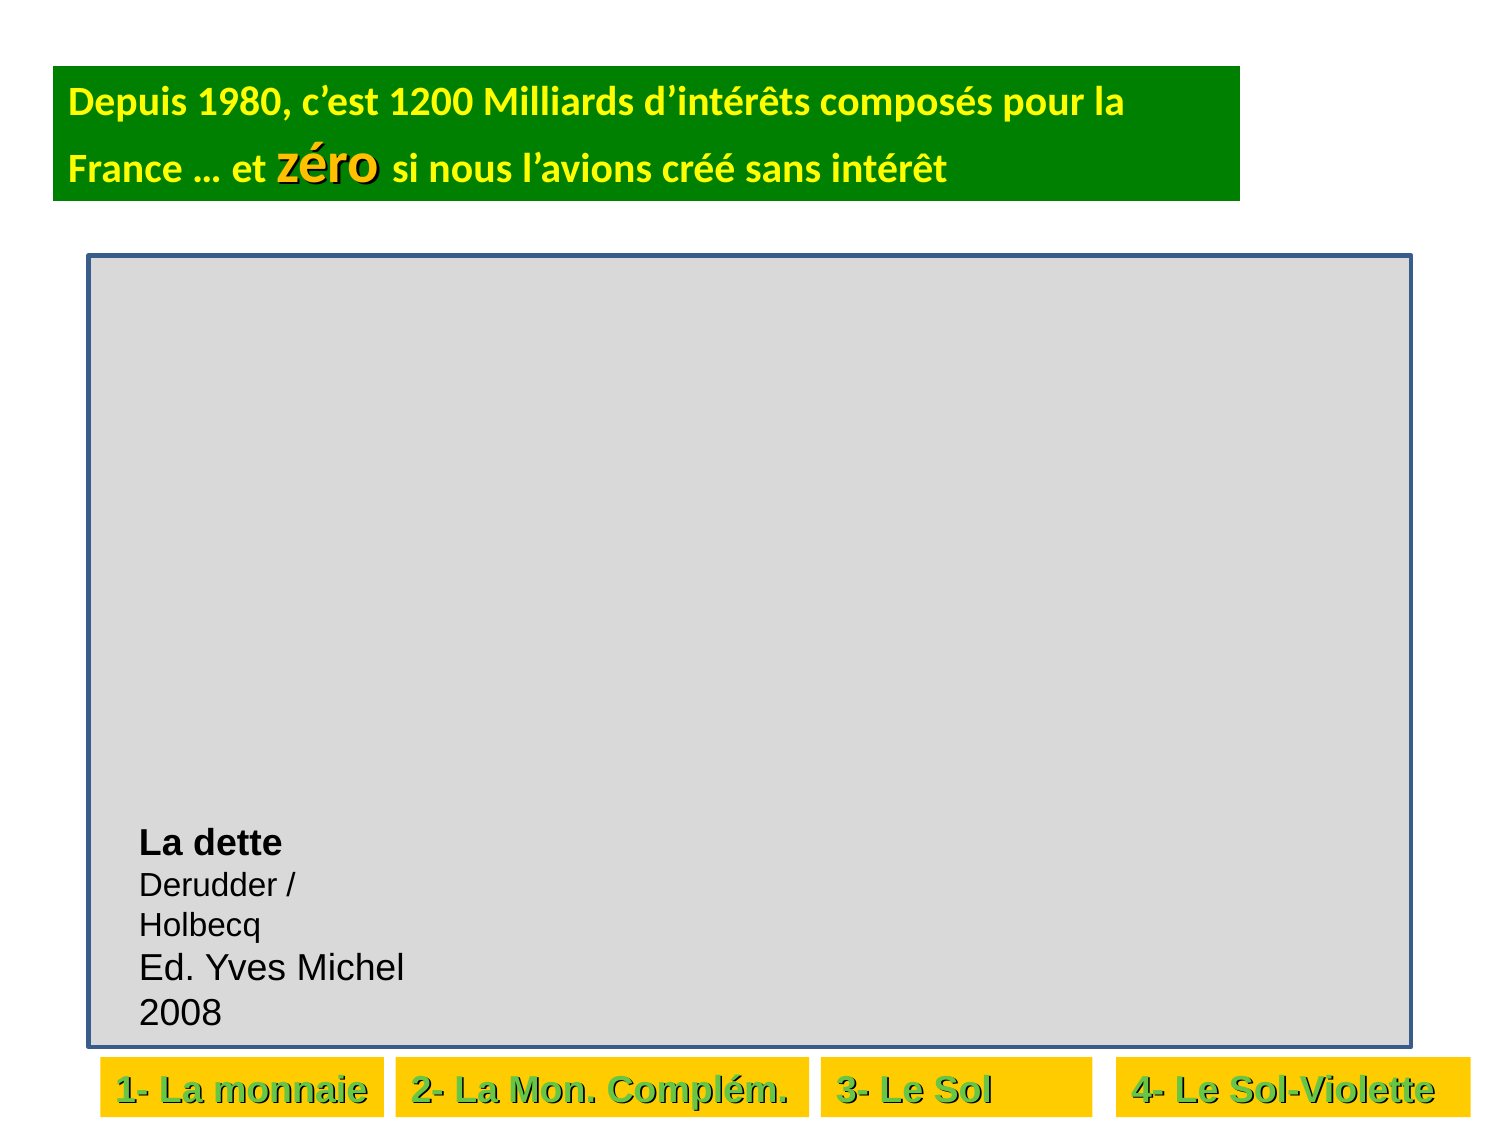

Depuis 1980, c’est 1200 Milliards d’intérêts composés pour la France … et zéro si nous l’avions créé sans intérêt
La dette
Derudder / Holbecq
Ed. Yves Michel 2008